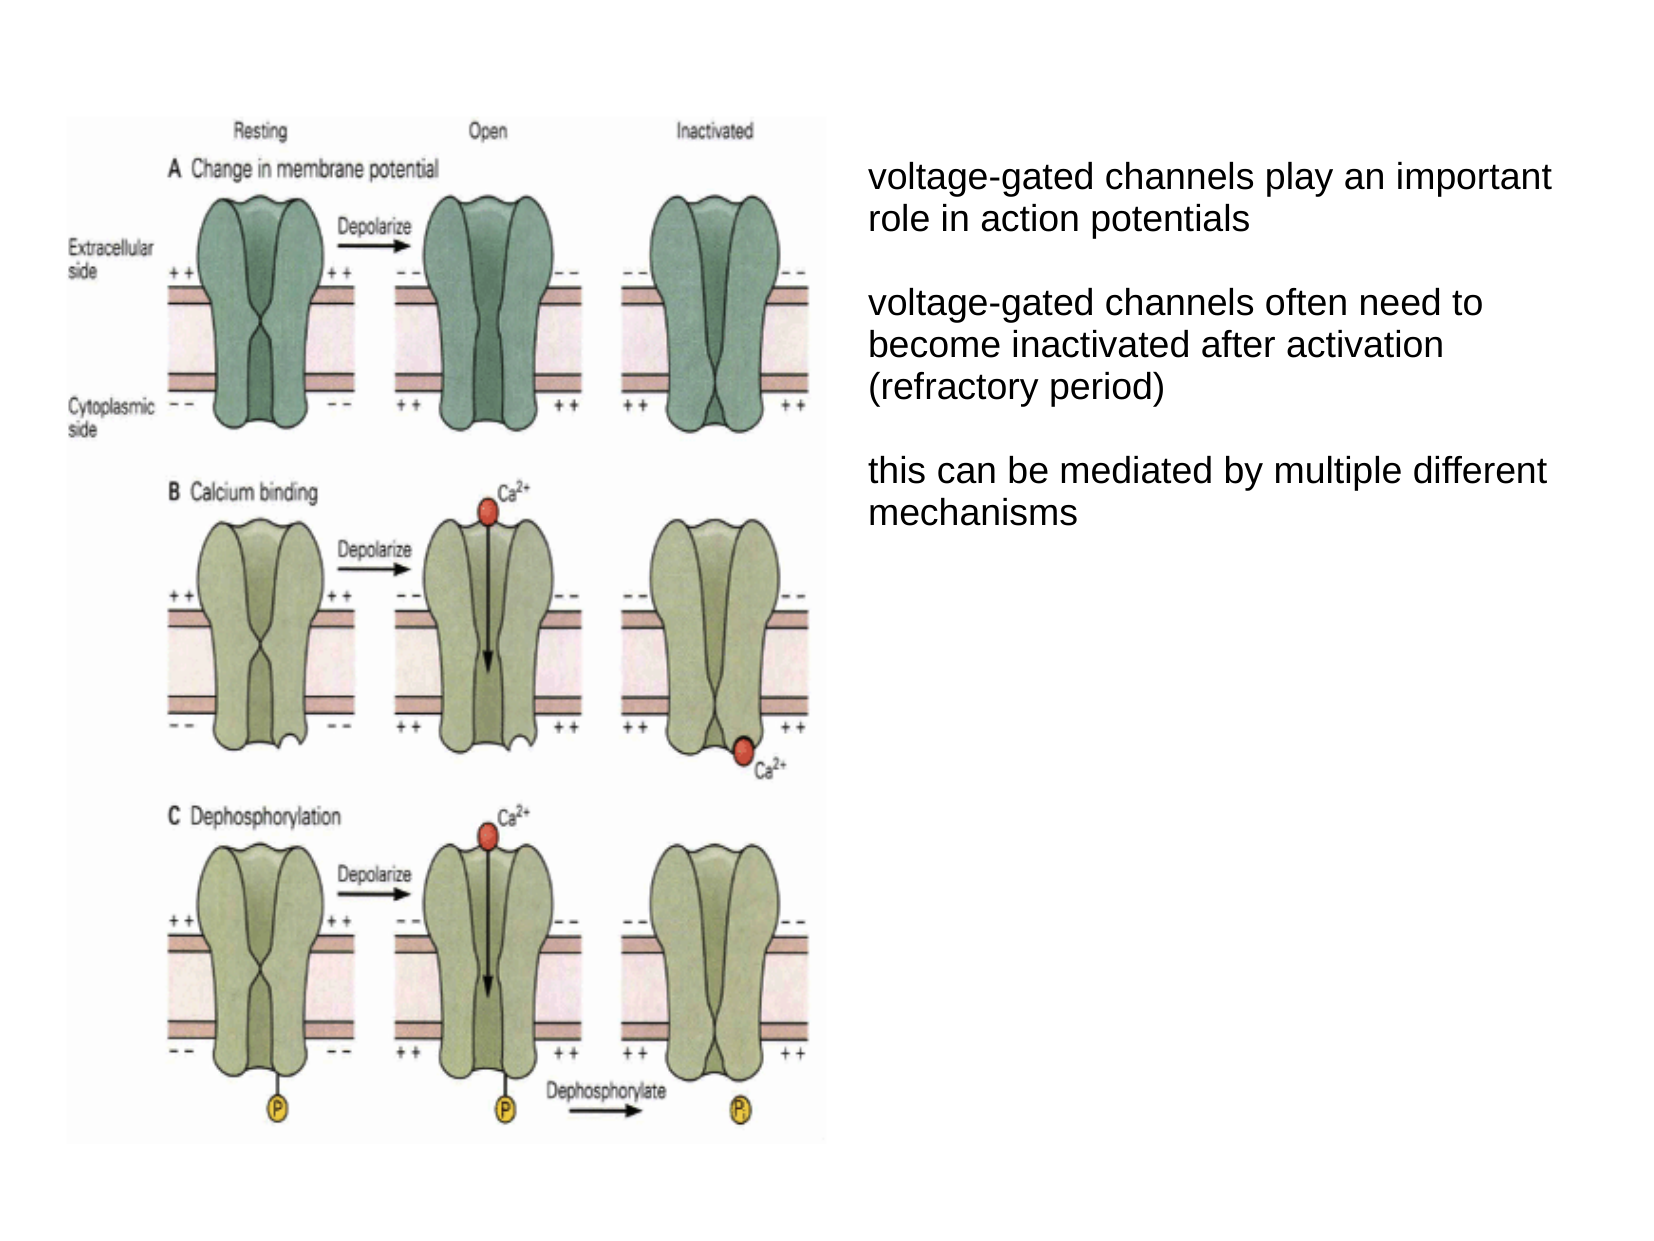

voltage-gated channels play an important role in action potentials
voltage-gated channels often need to become inactivated after activation (refractory period)
this can be mediated by multiple different mechanisms